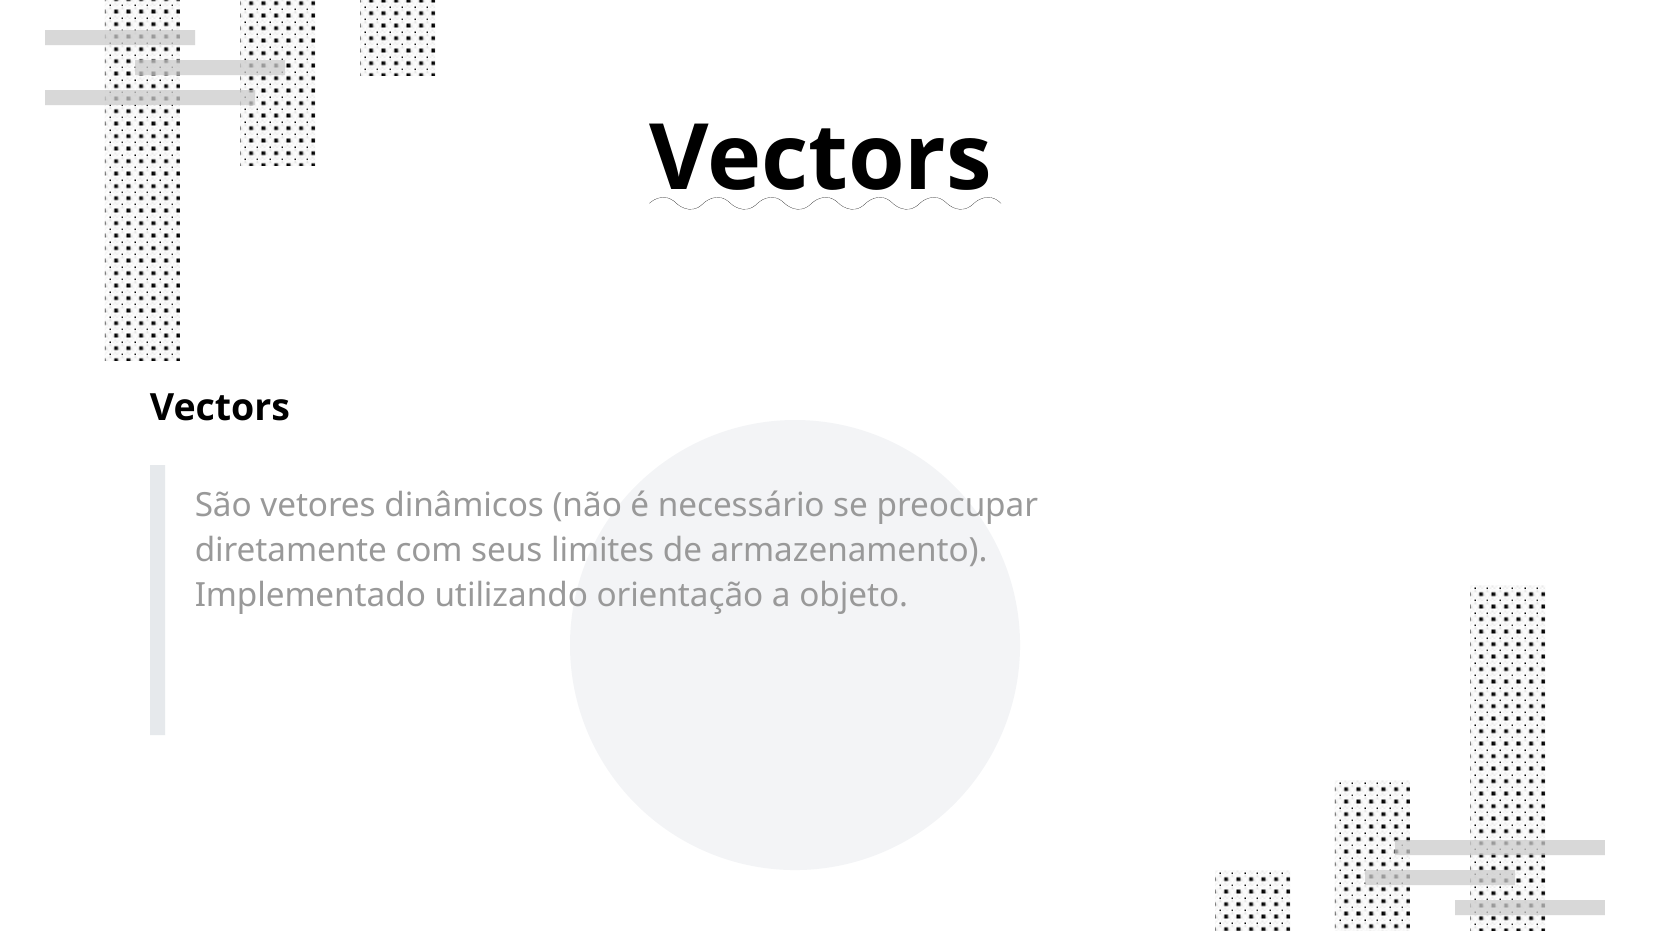

# Vectors
Vectors
São vetores dinâmicos (não é necessário se preocupar diretamente com seus limites de armazenamento). Implementado utilizando orientação a objeto.